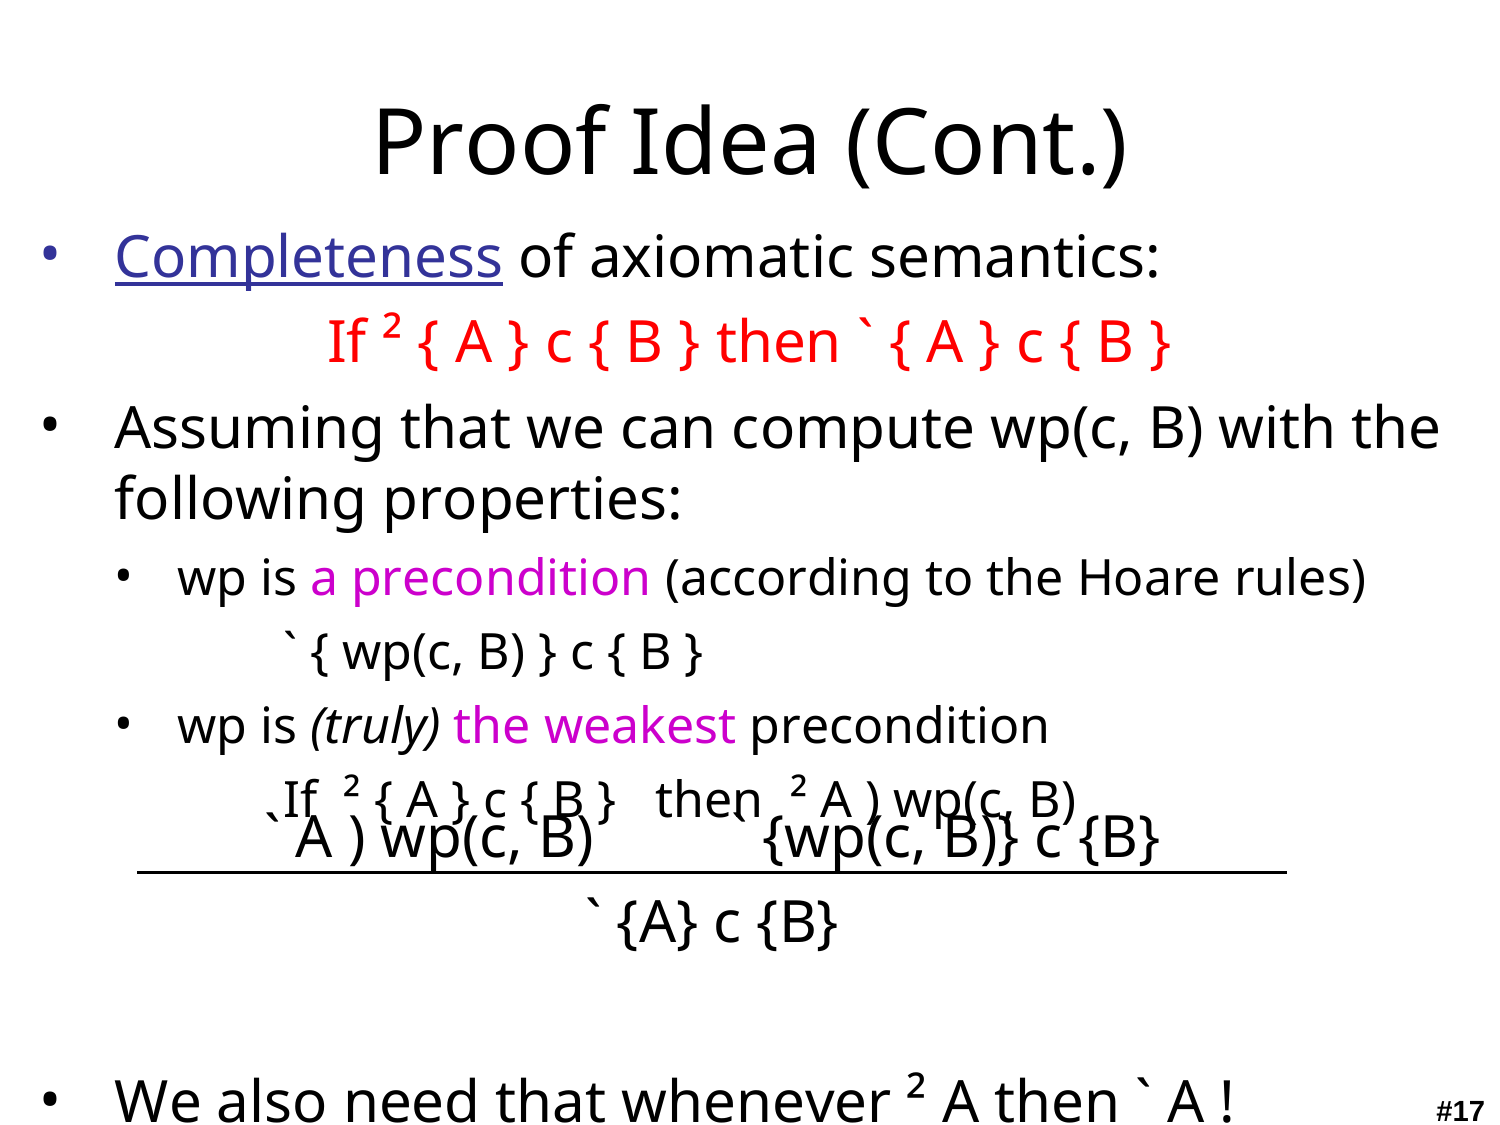

# Proof Idea (Cont.)
Completeness of axiomatic semantics:
If ² { A } c { B } then ` { A } c { B }
Assuming that we can compute wp(c, B) with the following properties:
wp is a precondition (according to the Hoare rules)
 ` { wp(c, B) } c { B }
wp is (truly) the weakest precondition
 If ² { A } c { B } then ² A ) wp(c, B)
We also need that whenever ² A then ` A !
` A ) wp(c, B) ` {wp(c, B)} c {B}
` {A} c {B}
17